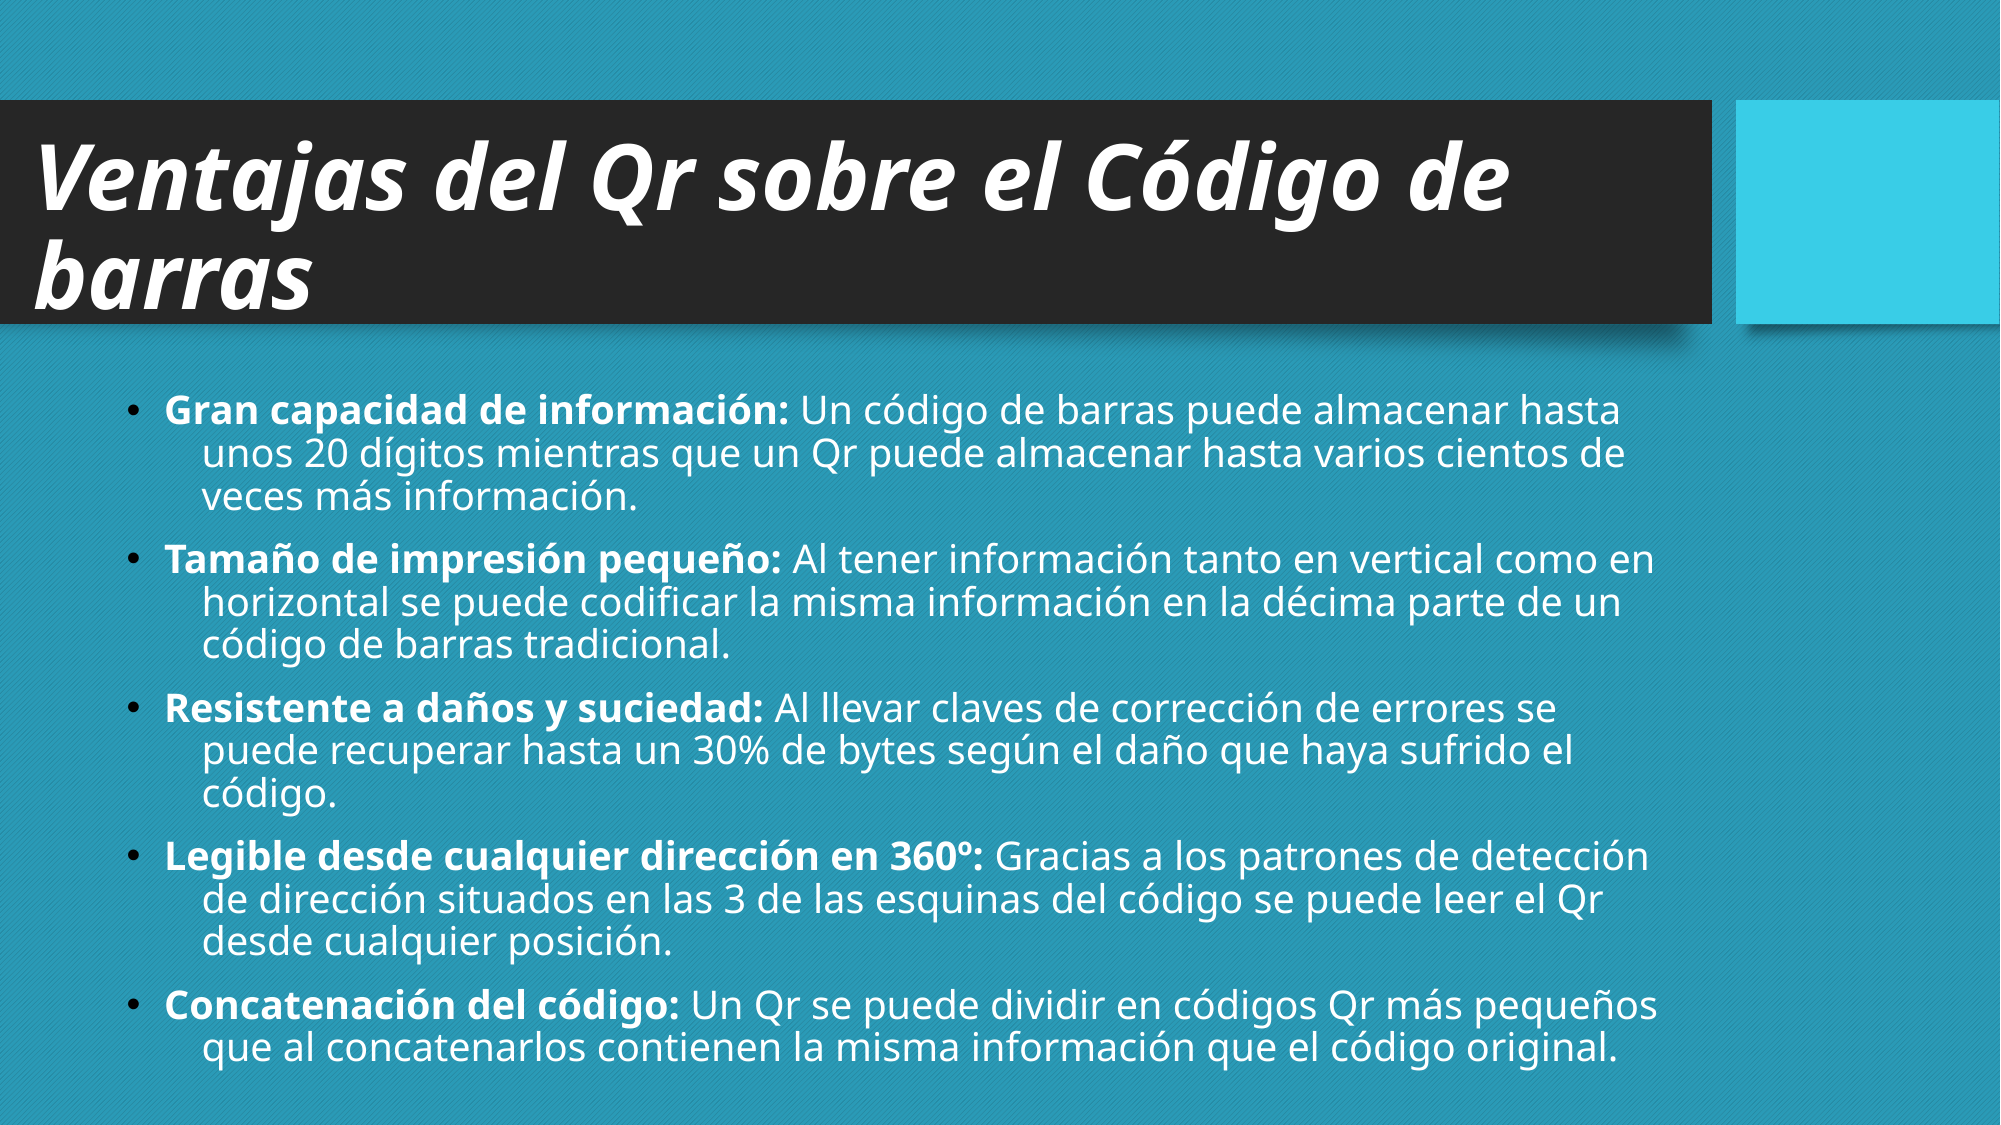

# Ventajas del Qr sobre el Código de barras
Gran capacidad de información: Un código de barras puede almacenar hasta unos 20 dígitos mientras que un Qr puede almacenar hasta varios cientos de veces más información.
Tamaño de impresión pequeño: Al tener información tanto en vertical como en horizontal se puede codificar la misma información en la décima parte de un código de barras tradicional.
Resistente a daños y suciedad: Al llevar claves de corrección de errores se puede recuperar hasta un 30% de bytes según el daño que haya sufrido el código.
Legible desde cualquier dirección en 360º: Gracias a los patrones de detección de dirección situados en las 3 de las esquinas del código se puede leer el Qr desde cualquier posición.
Concatenación del código: Un Qr se puede dividir en códigos Qr más pequeños que al concatenarlos contienen la misma información que el código original.